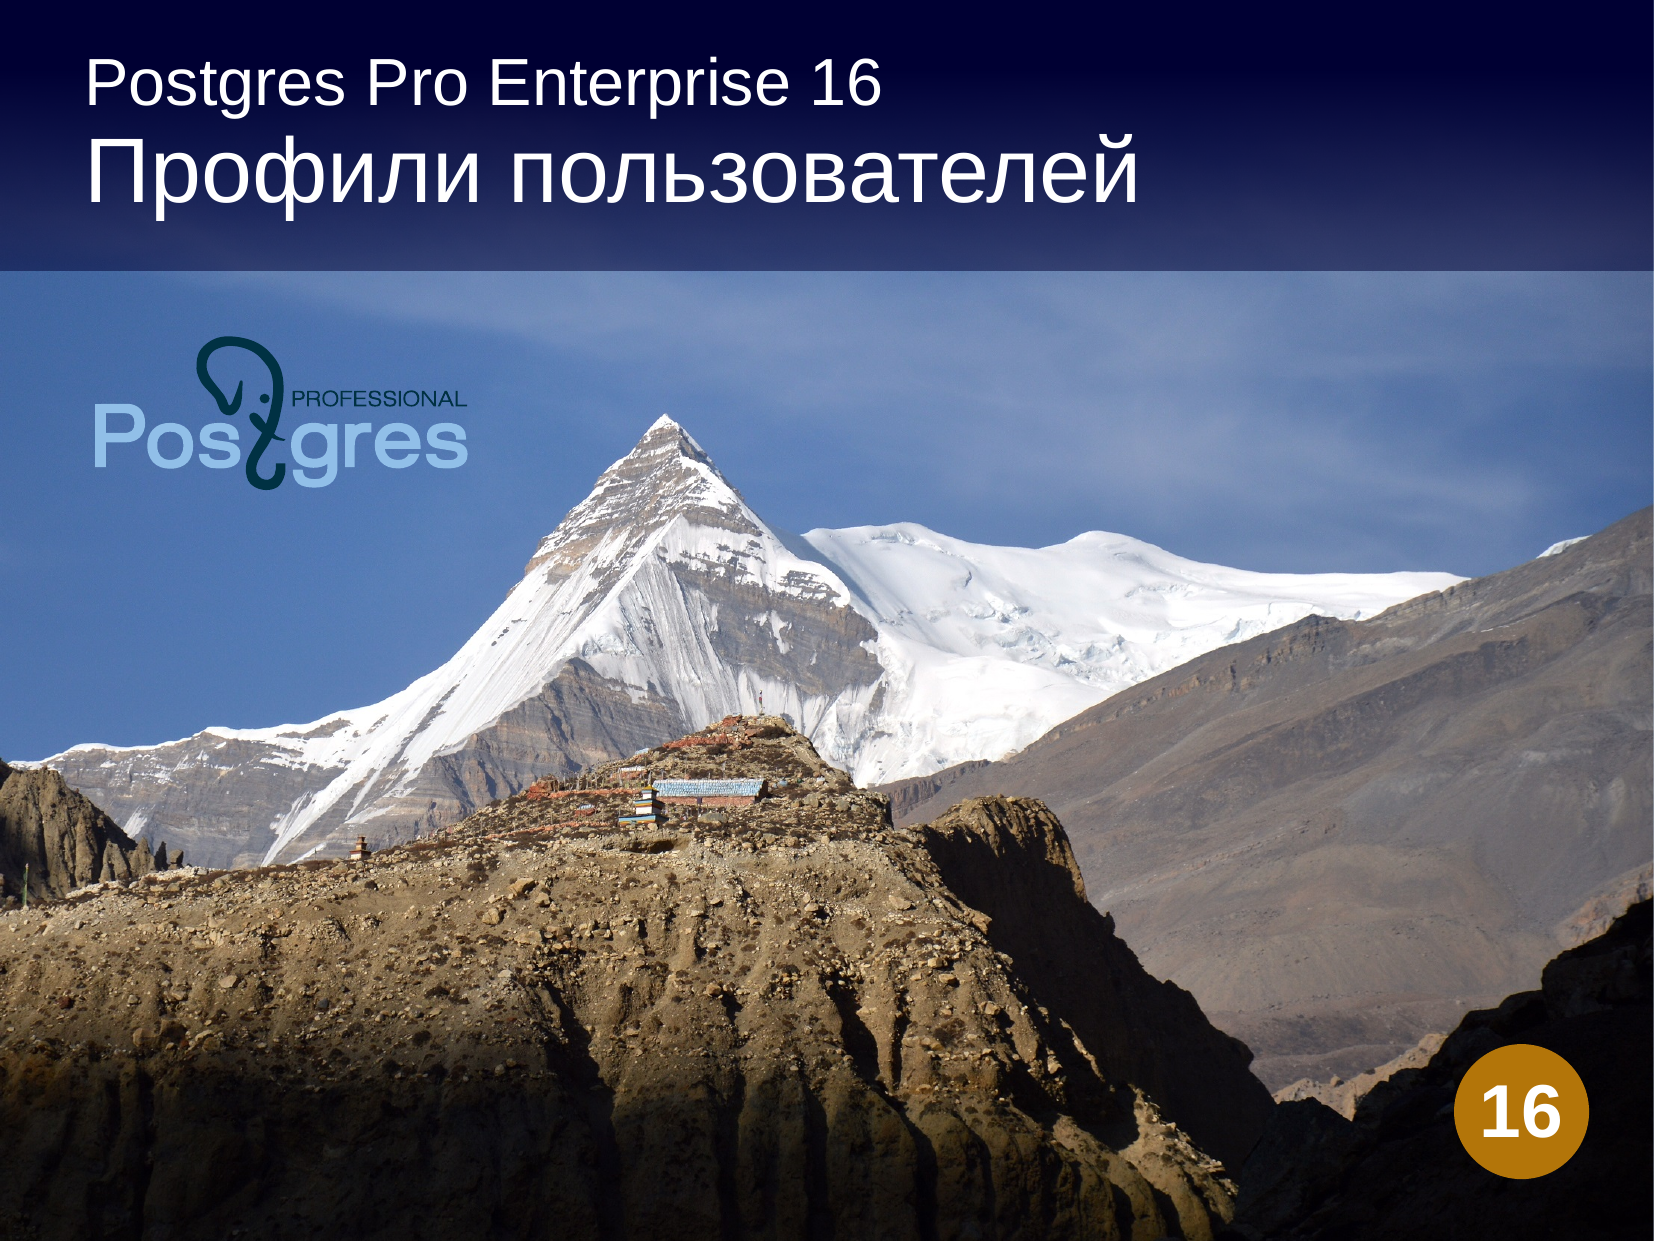

# Postgres Pro Enterprise 16 Профили пользователей
16